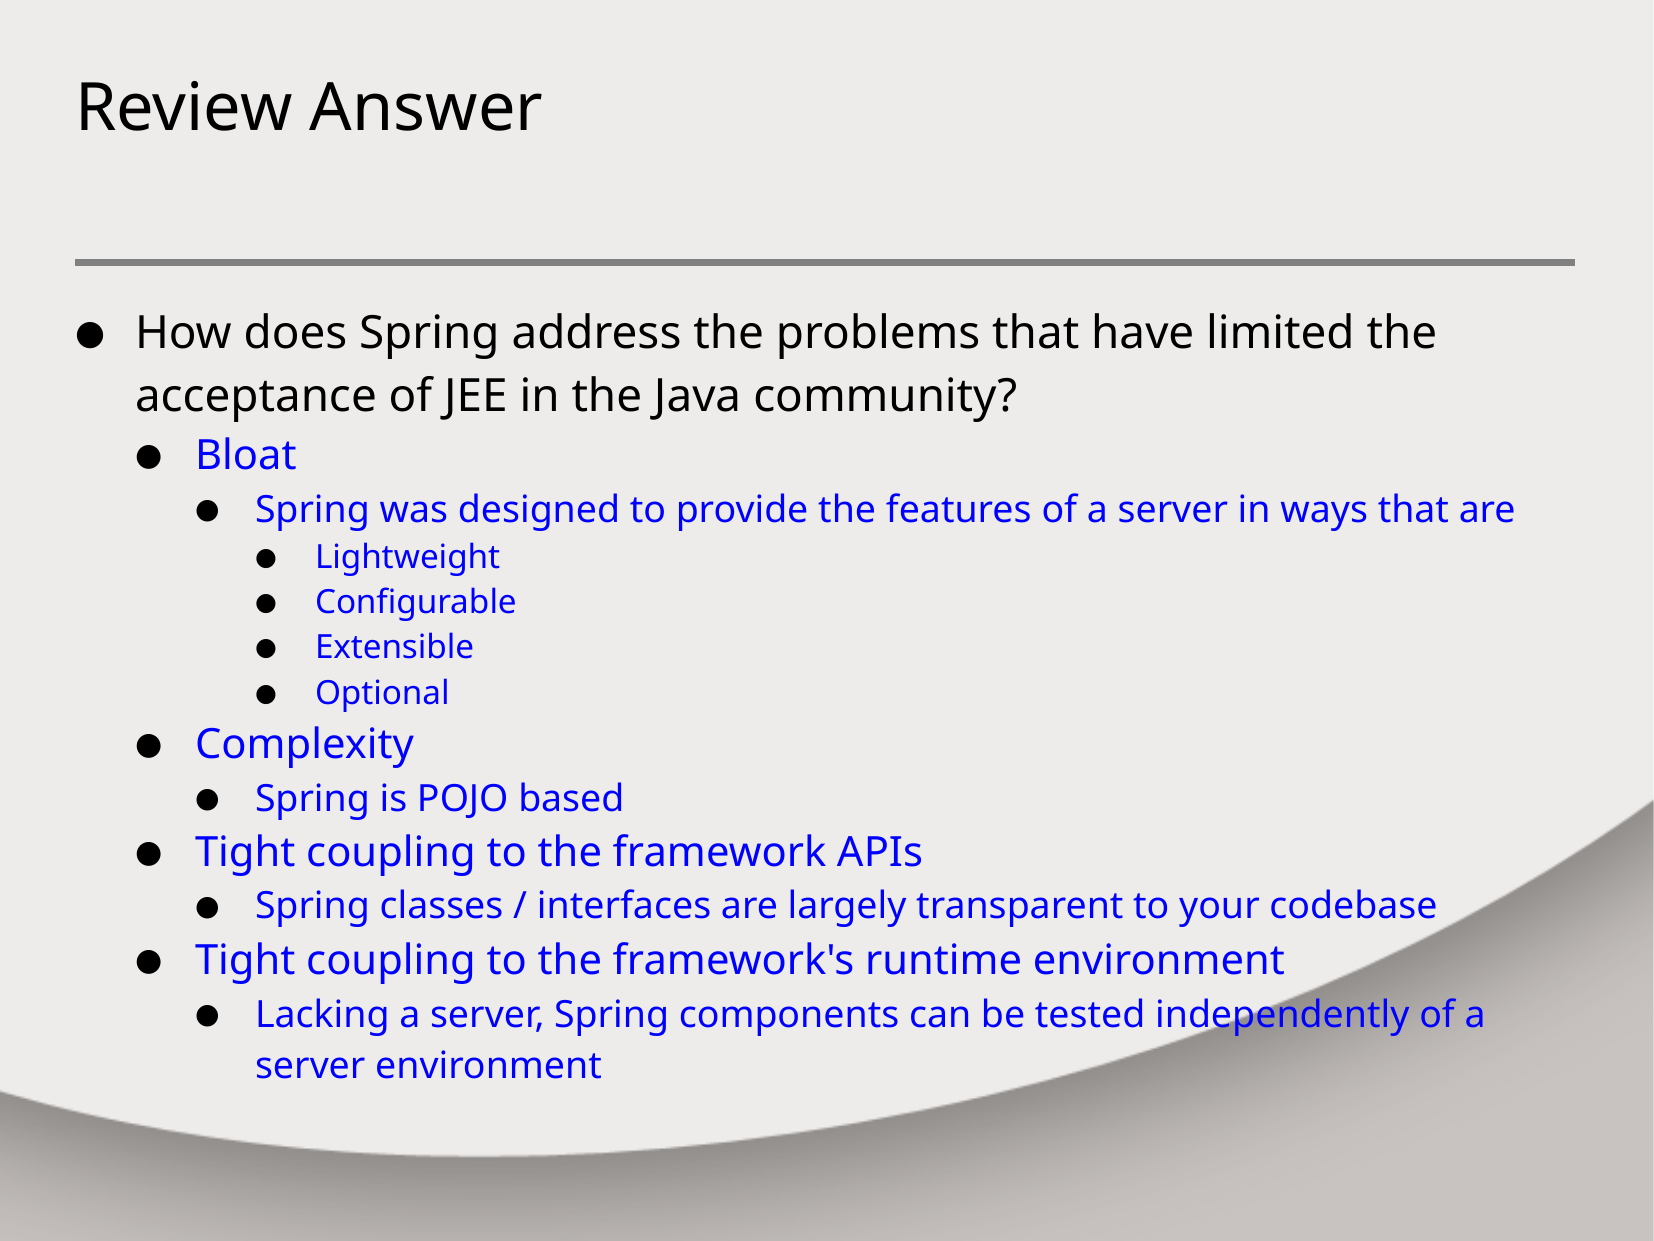

# Review Answer
How does Spring address the problems that have limited the acceptance of JEE in the Java community?
Bloat
Spring was designed to provide the features of a server in ways that are
Lightweight
Configurable
Extensible
Optional
Complexity
Spring is POJO based
Tight coupling to the framework APIs
Spring classes / interfaces are largely transparent to your codebase
Tight coupling to the framework's runtime environment
Lacking a server, Spring components can be tested independently of a server environment